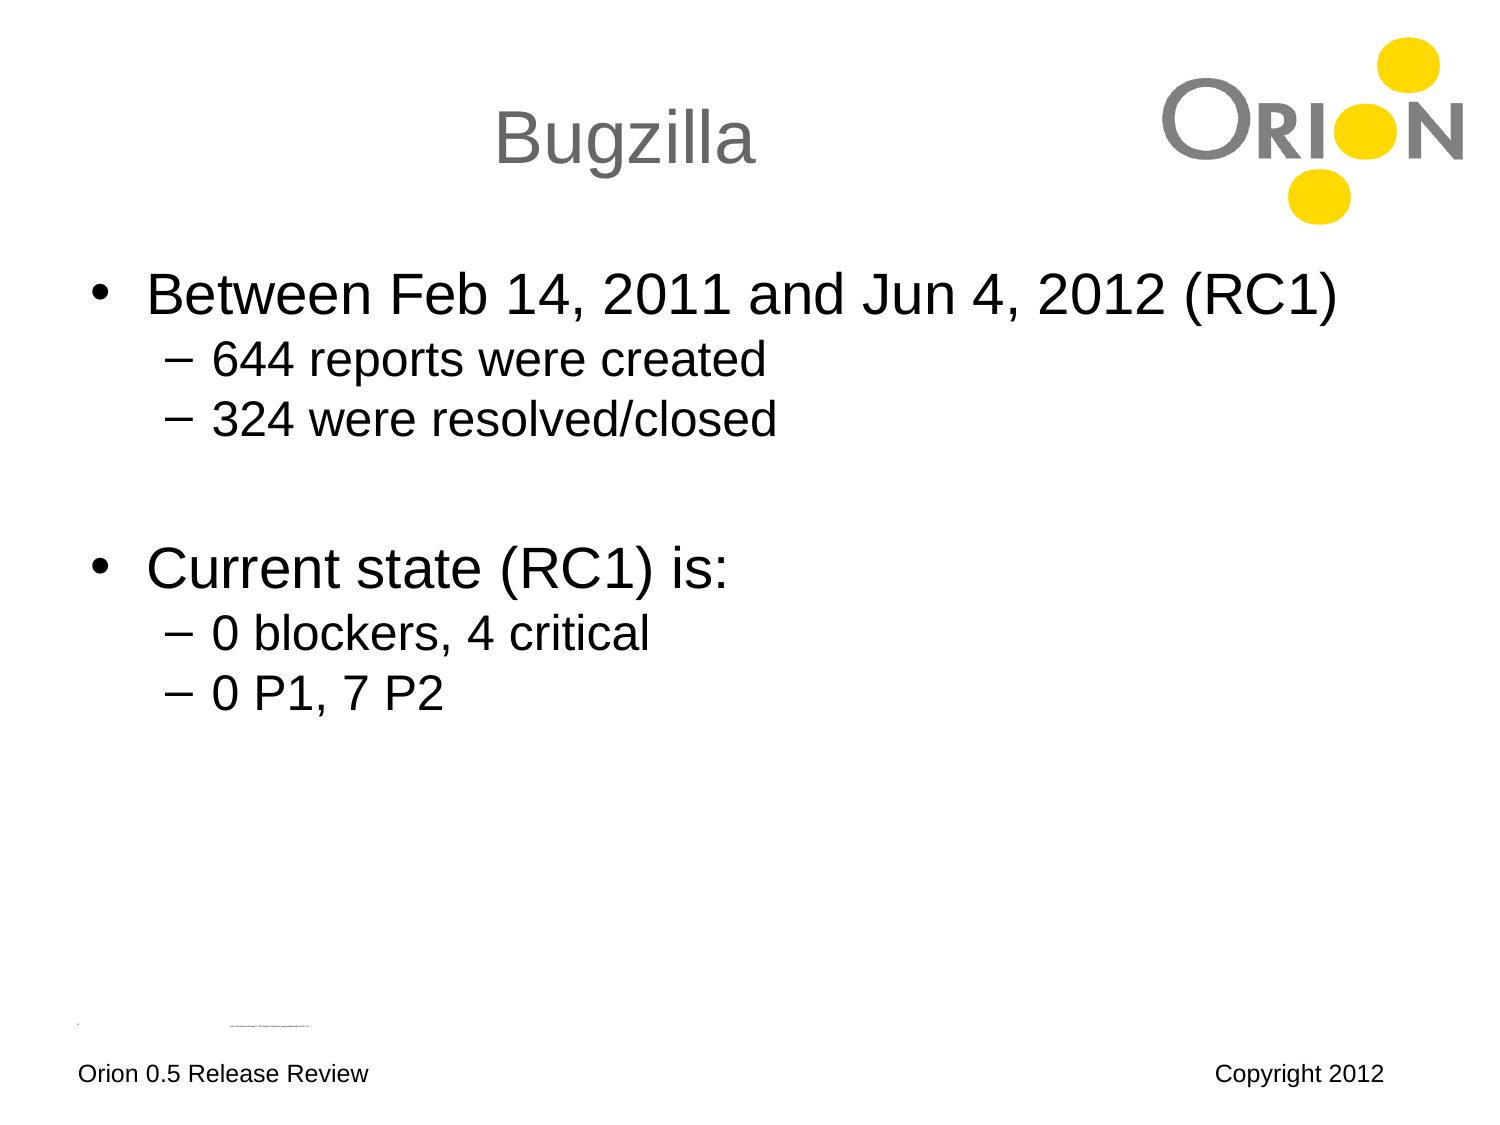

# Bugzilla
Between Feb 14, 2011 and Jun 4, 2012 (RC1)
644 reports were created
324 were resolved/closed
Current state (RC1) is:
0 blockers, 4 critical
0 P1, 7 P2
10
Copyright 2011